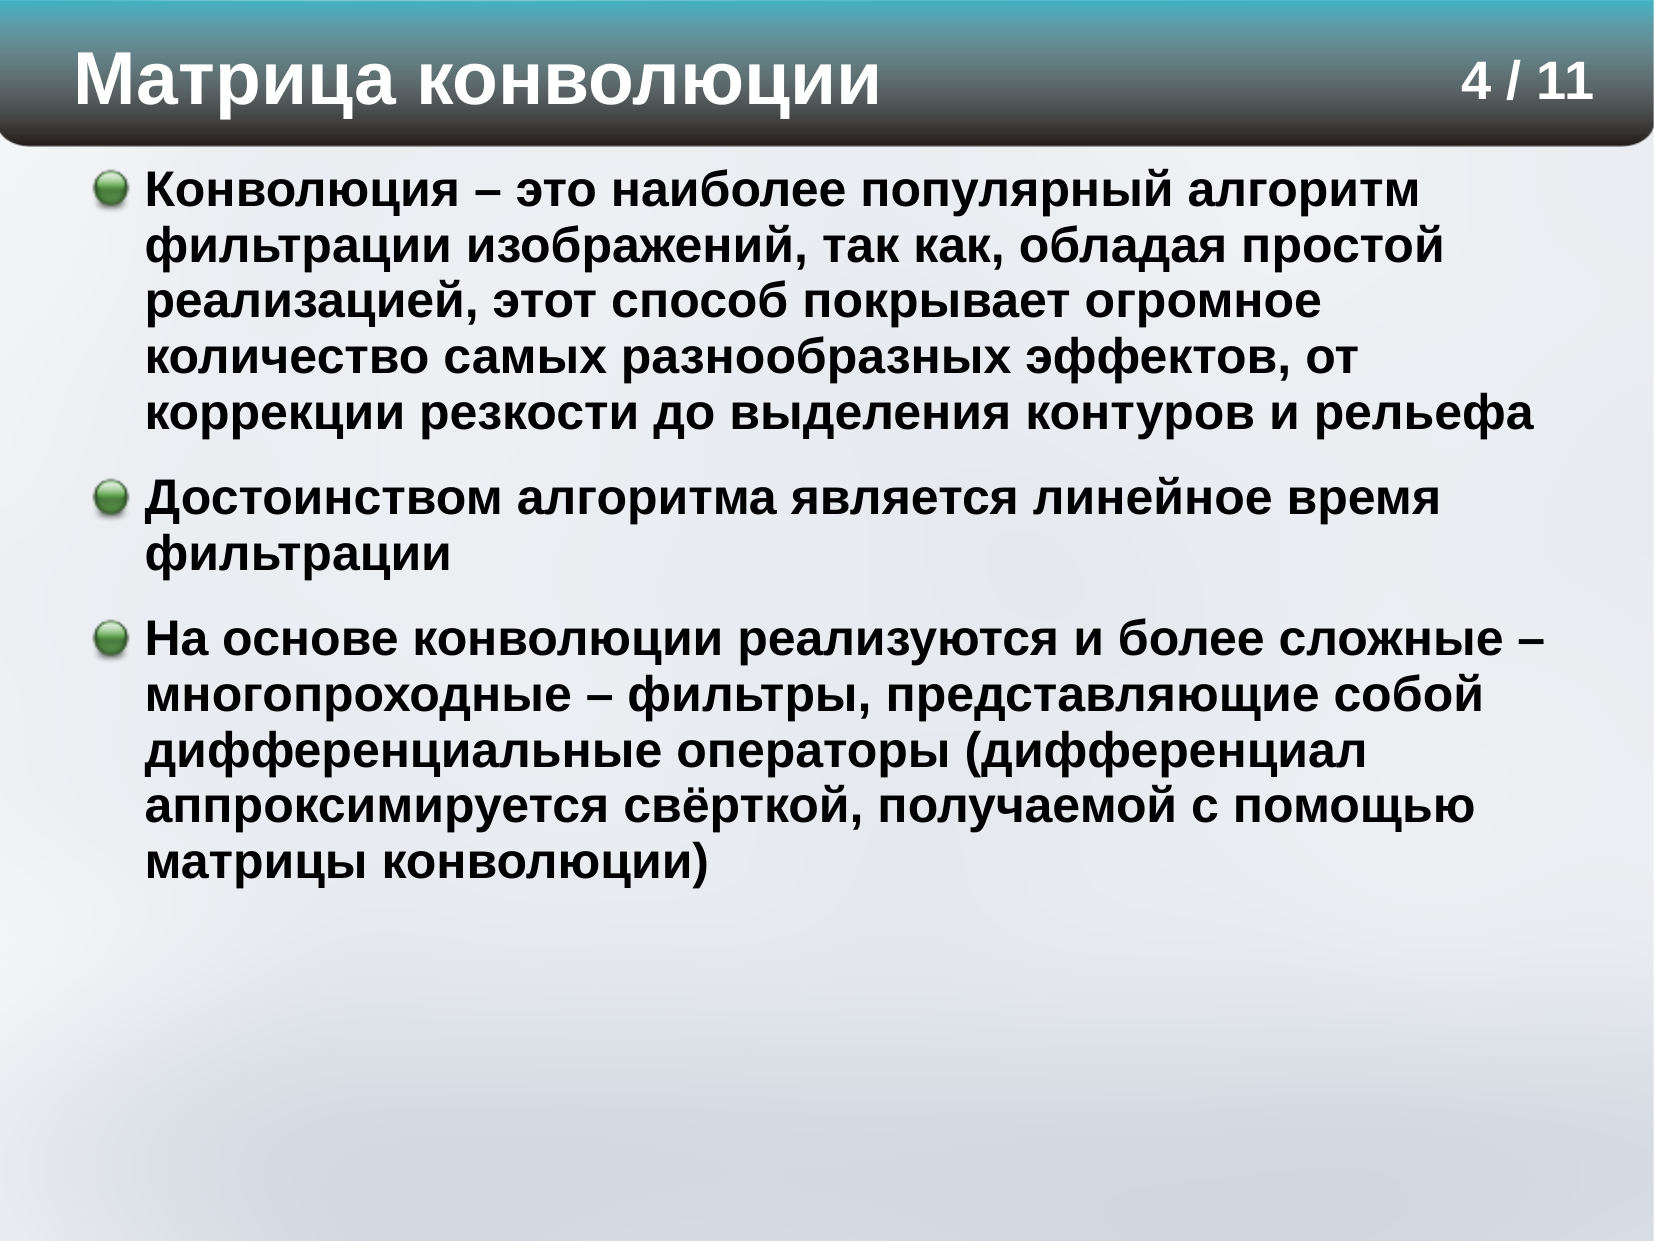

Матрица конволюции
Конволюция – это наиболее популярный алгоритм фильтрации изображений, так как, обладая простой реализацией, этот способ покрывает огромное количество самых разнообразных эффектов, от коррекции резкости до выделения контуров и рельефа
Достоинством алгоритма является линейное время фильтрации
На основе конволюции реализуются и более сложные – многопроходные – фильтры, представляющие собой дифференциальные операторы (дифференциал аппроксимируется свёрткой, получаемой с помощью матрицы конволюции)